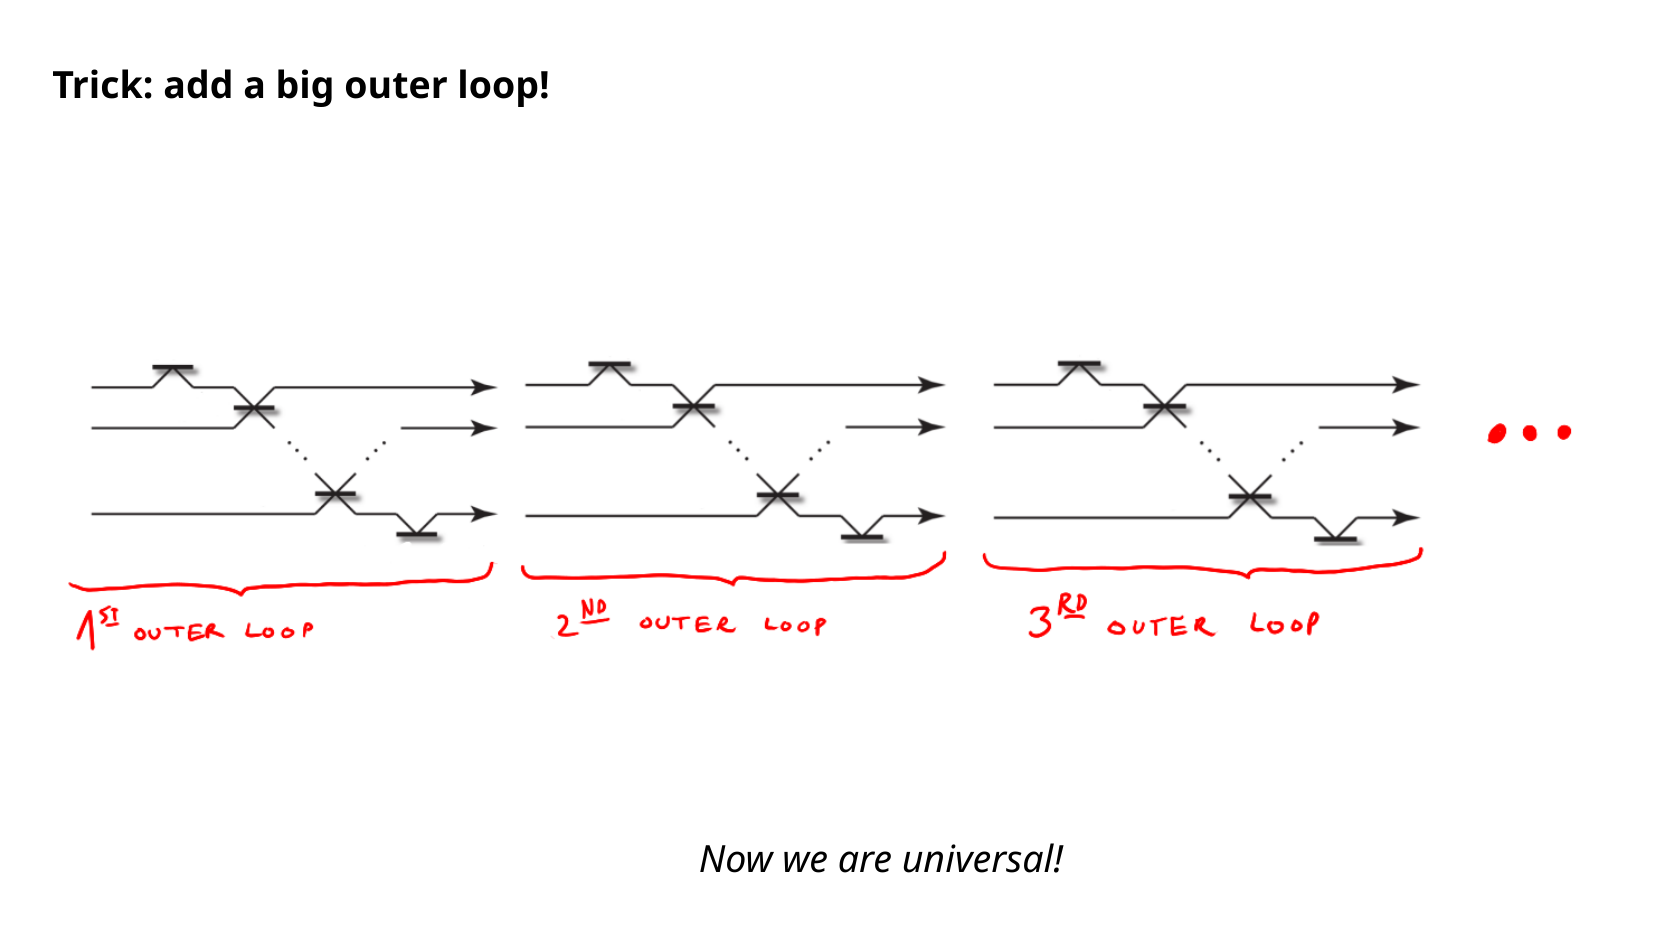

Trick: add a big outer loop!
Now we are universal!